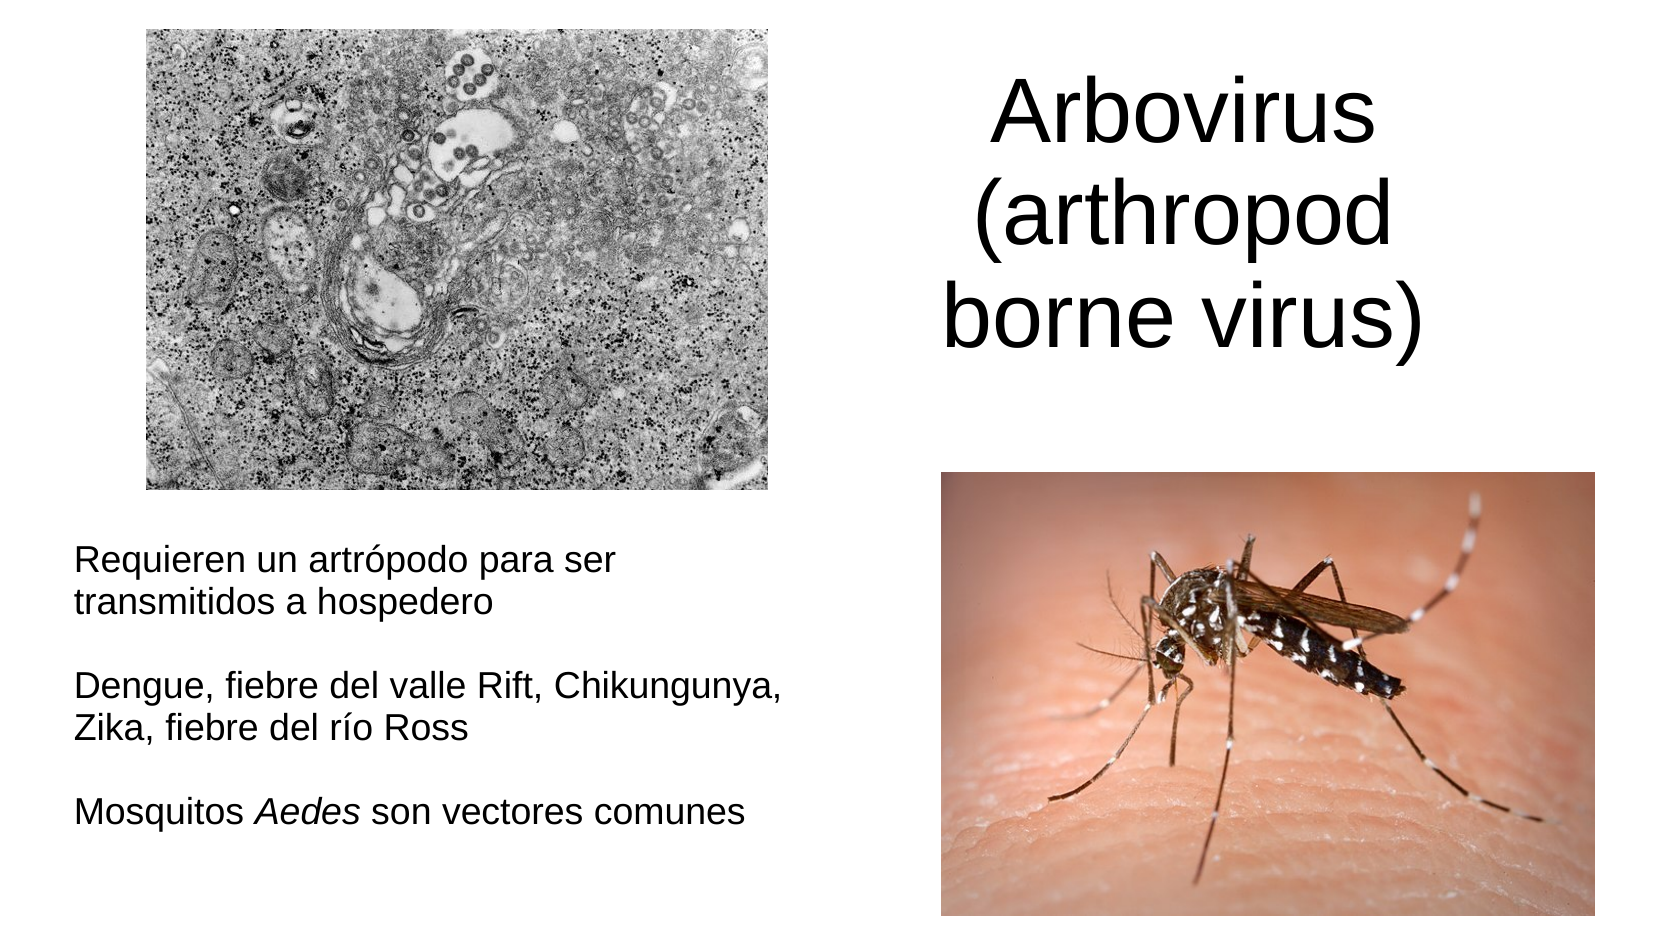

# Arbovirus (arthropod borne virus)
Requieren un artrópodo para ser transmitidos a hospedero
Dengue, fiebre del valle Rift, Chikungunya, Zika, fiebre del río Ross
Mosquitos Aedes son vectores comunes